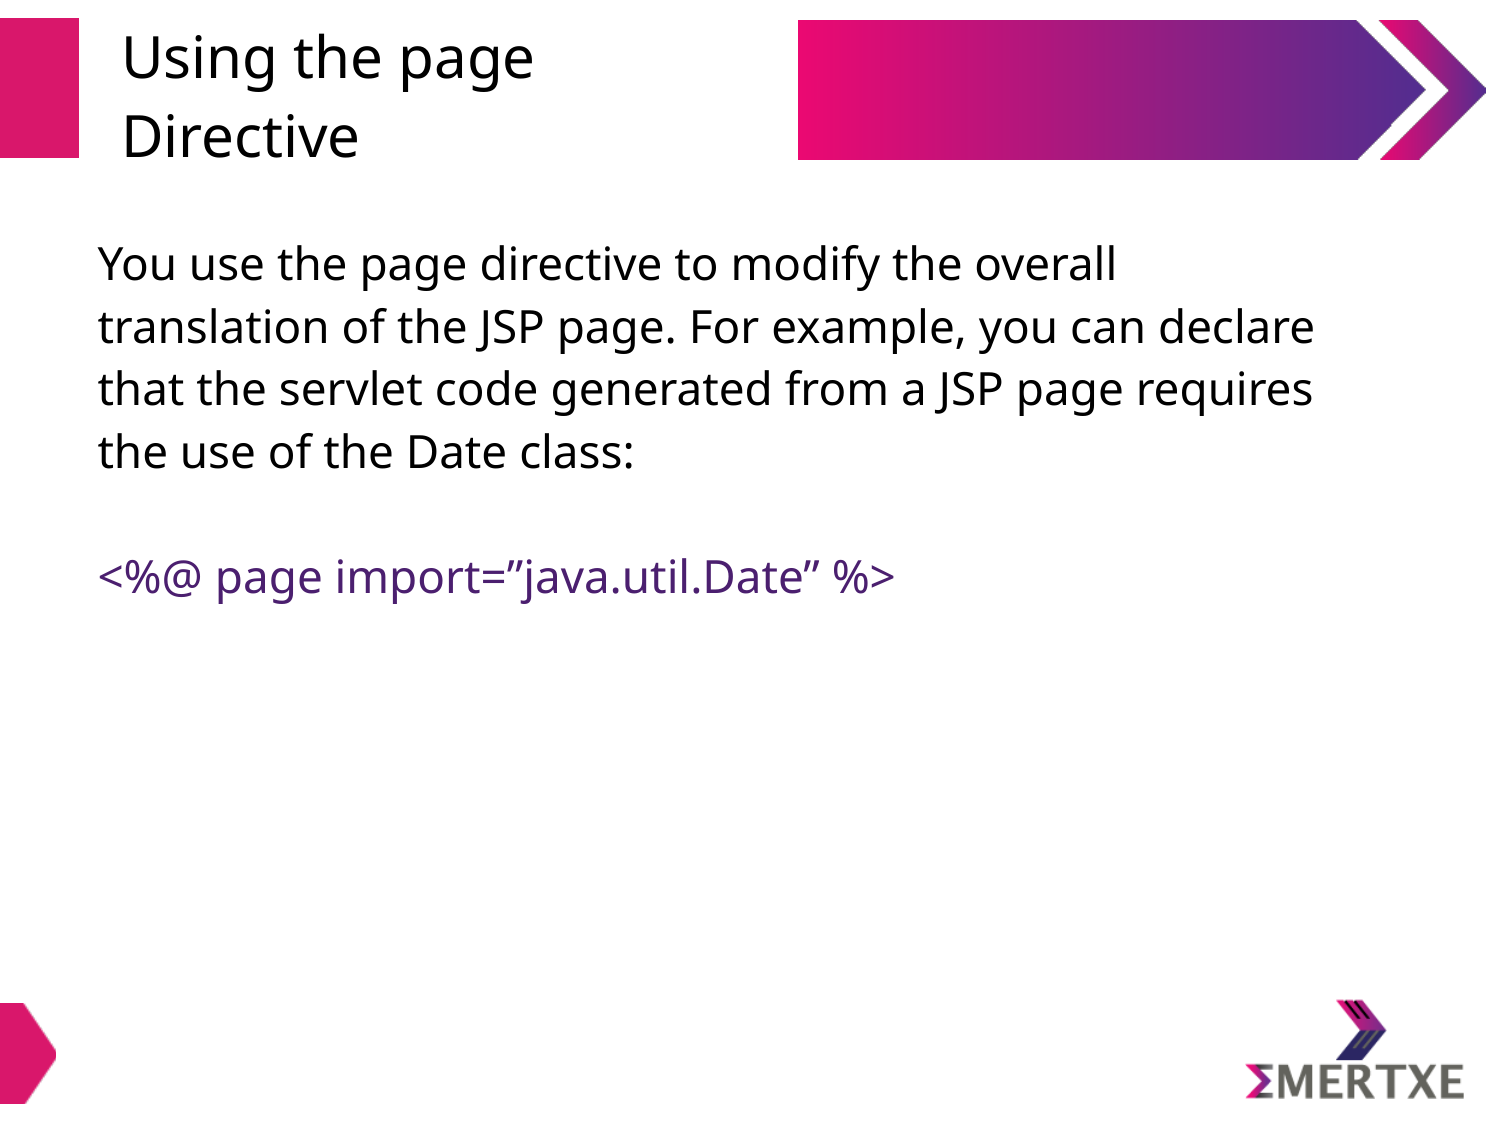

Using the page Directive
You use the page directive to modify the overall translation of the JSP page. For example, you can declare that the servlet code generated from a JSP page requires the use of the Date class:
<%@ page import=”java.util.Date” %>